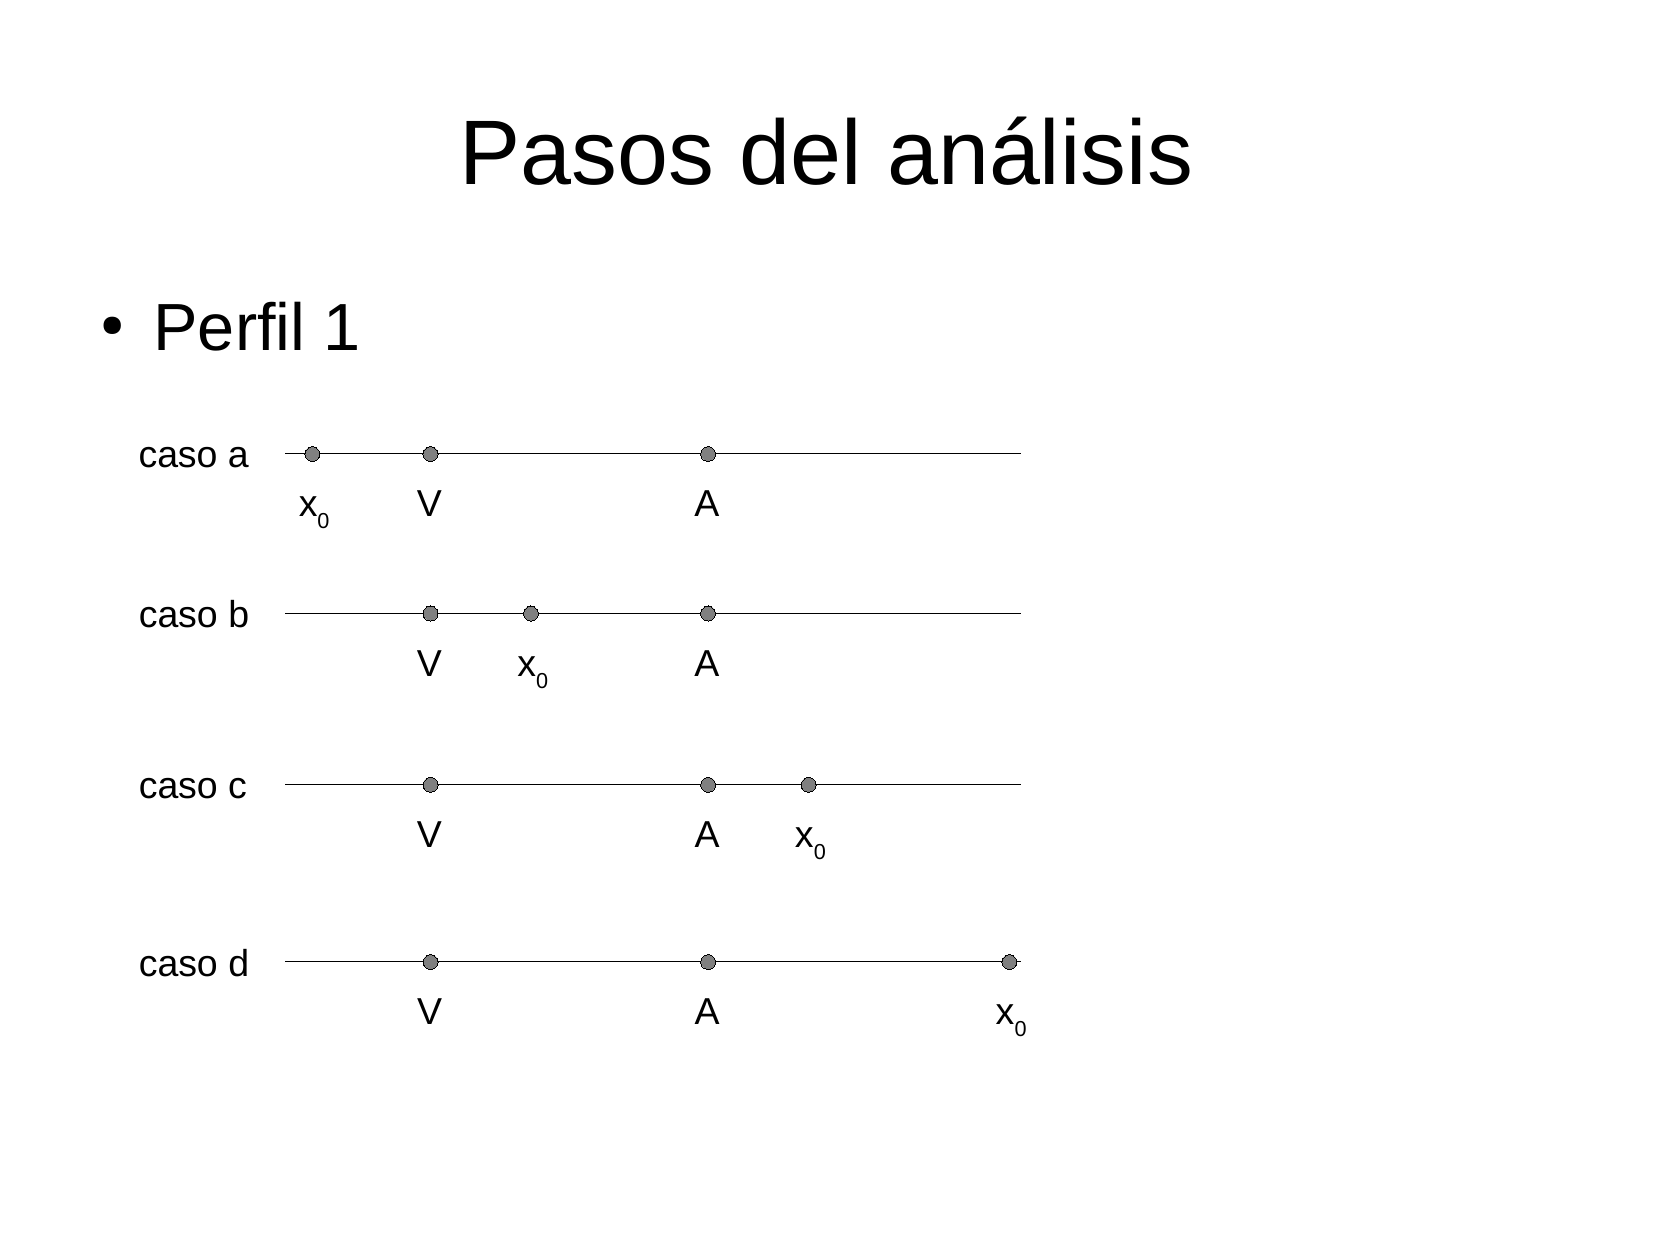

# Pasos del análisis
Perfil 1
caso a
x0
V
A
caso b
V
x0
A
caso c
V
A
x0
caso d
V
A
x0